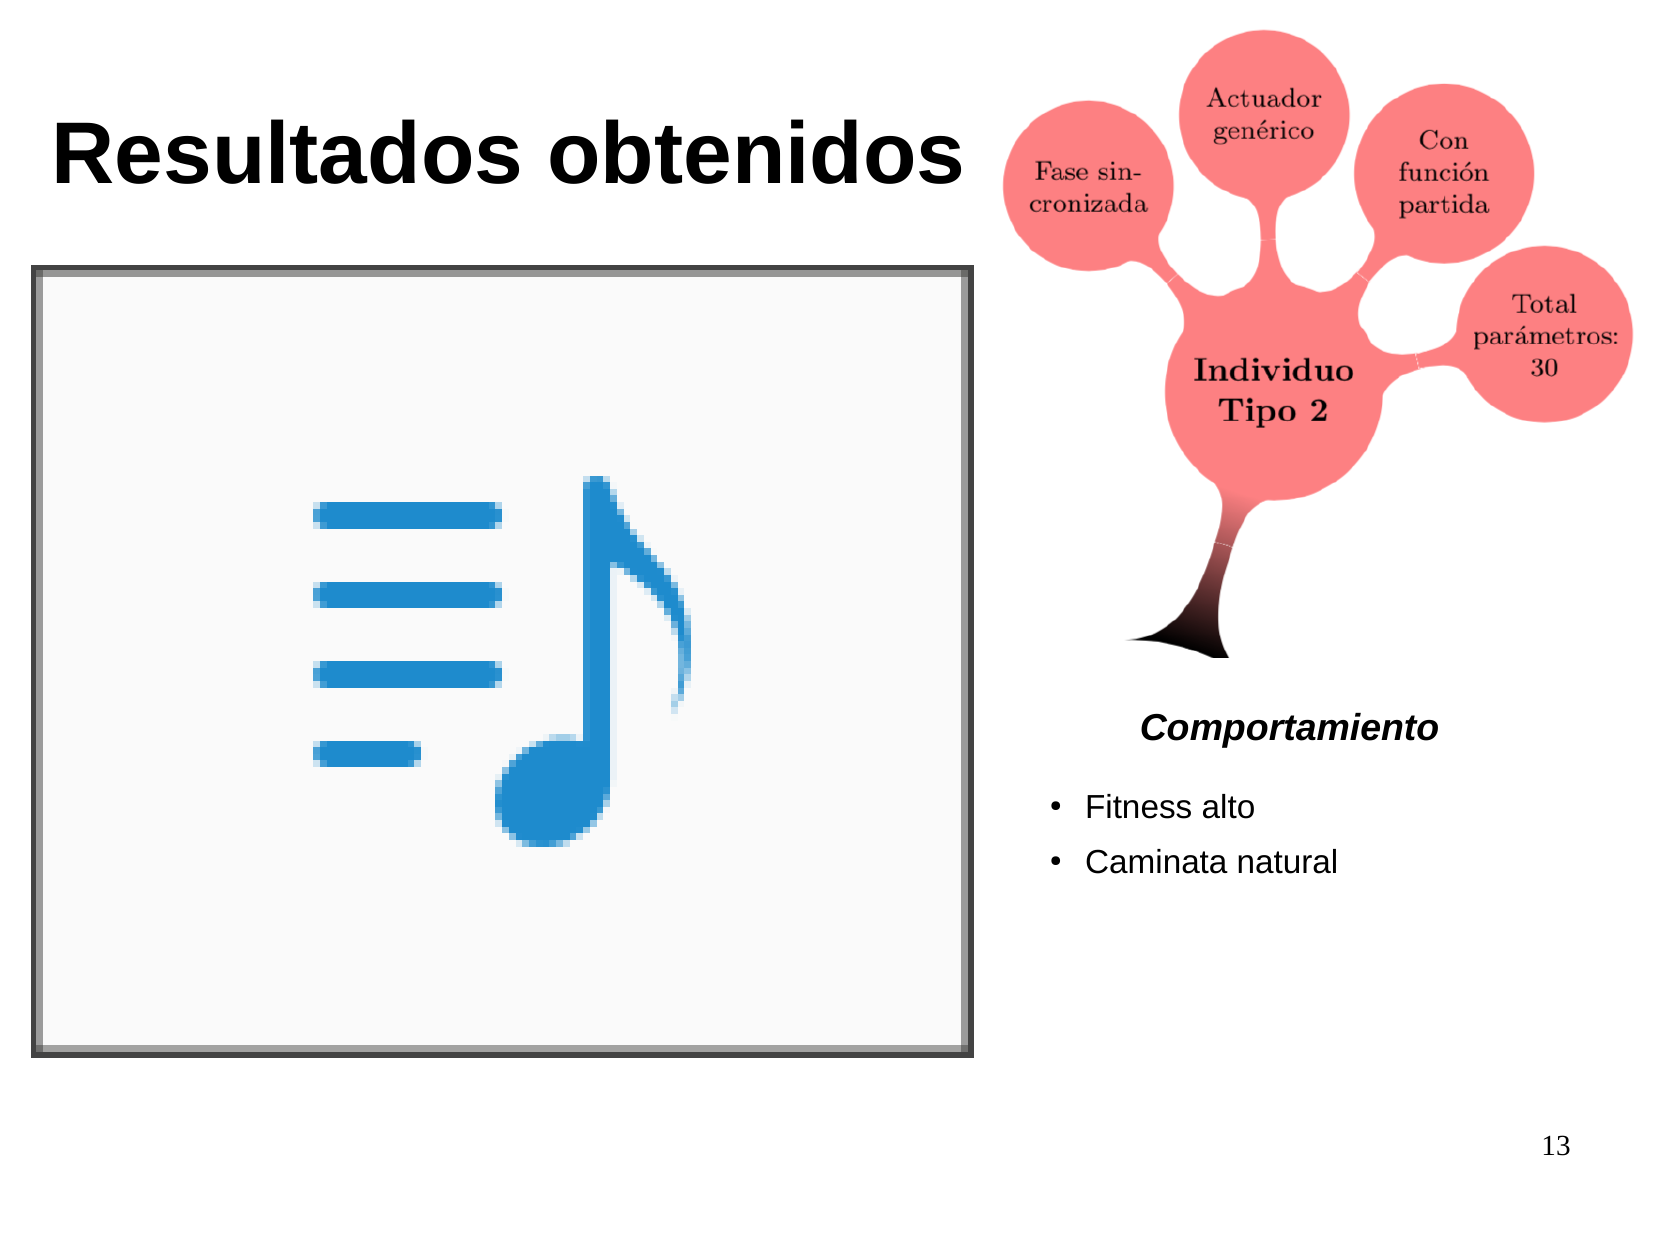

# Resultados obtenidos
Comportamiento
Fitness alto
Caminata natural
13